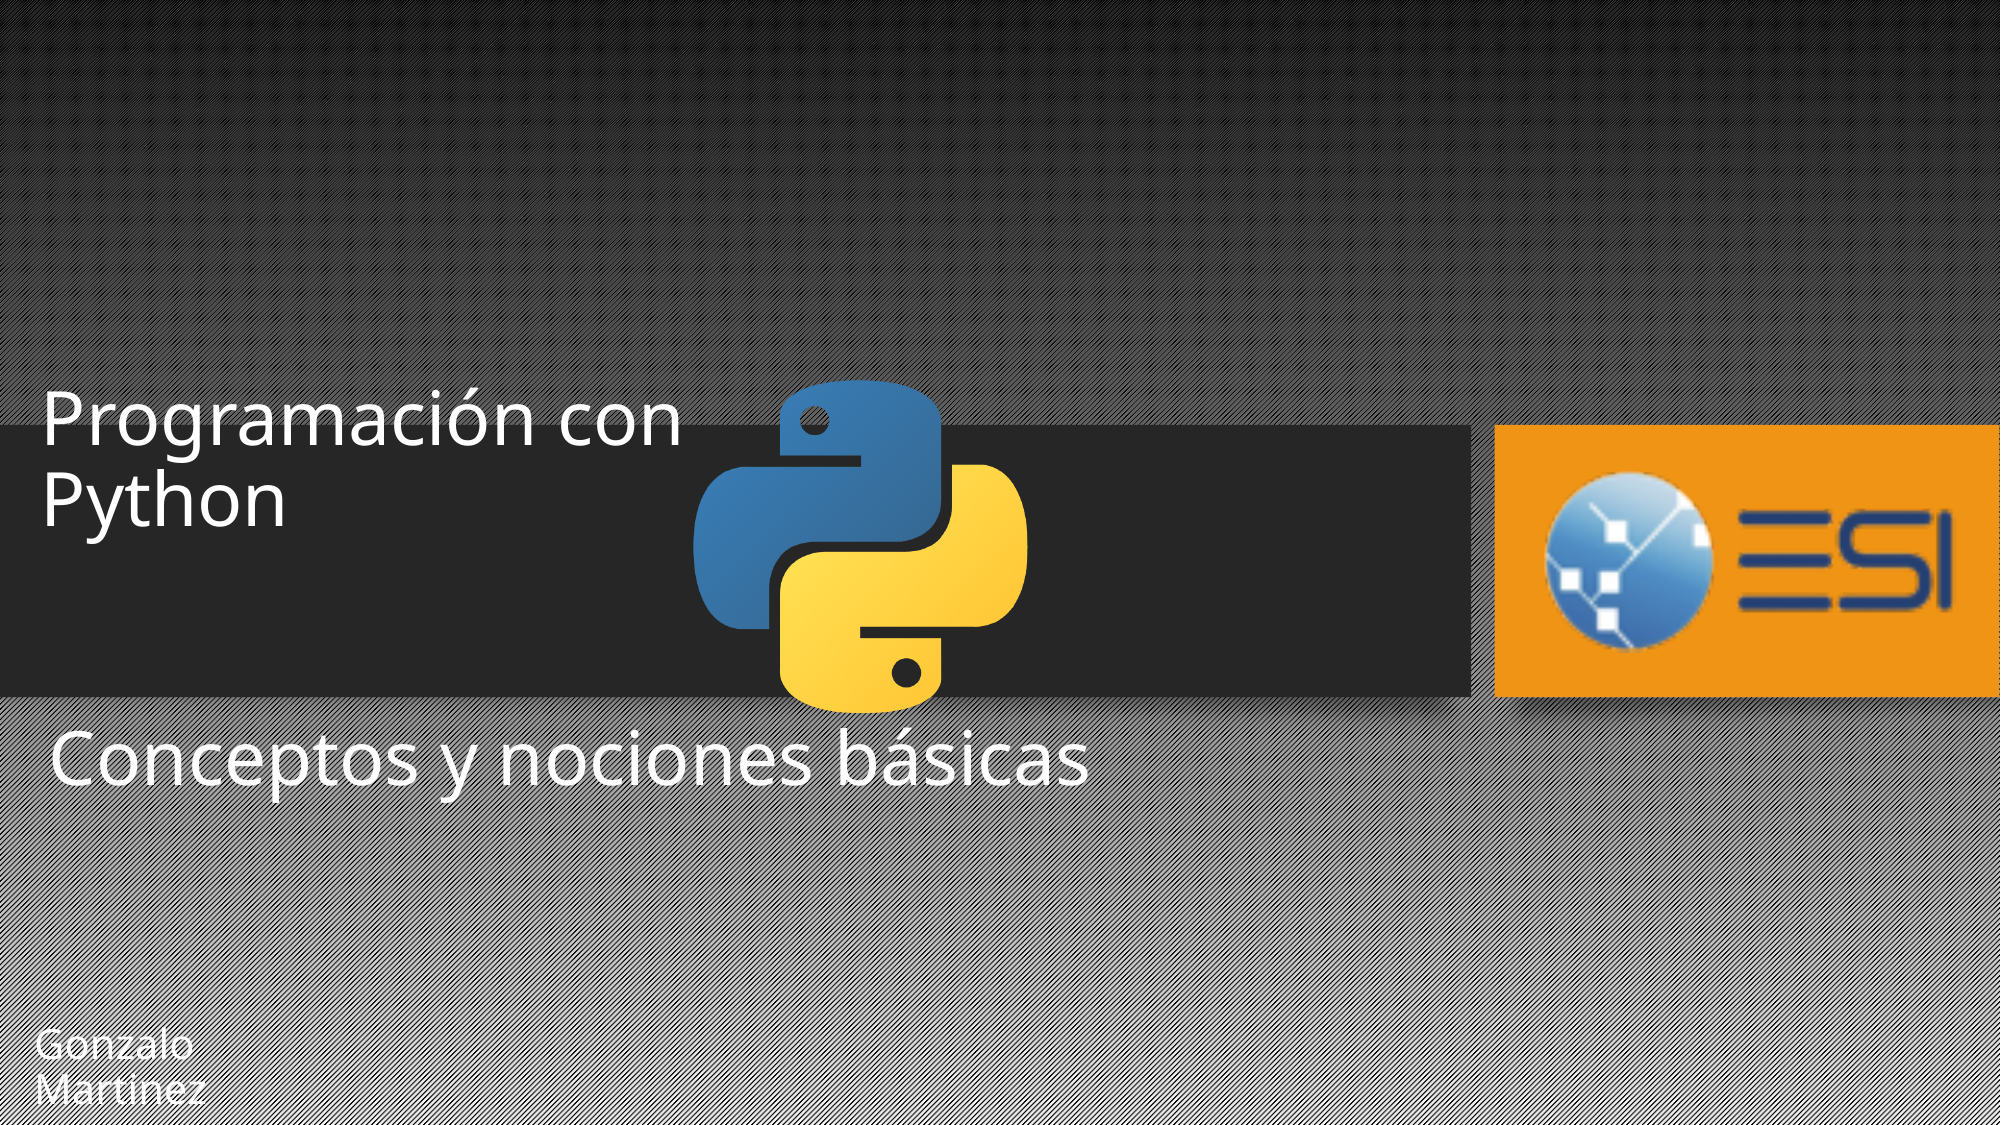

# Programación con Python
Conceptos y nociones básicas
Gonzalo Martinez